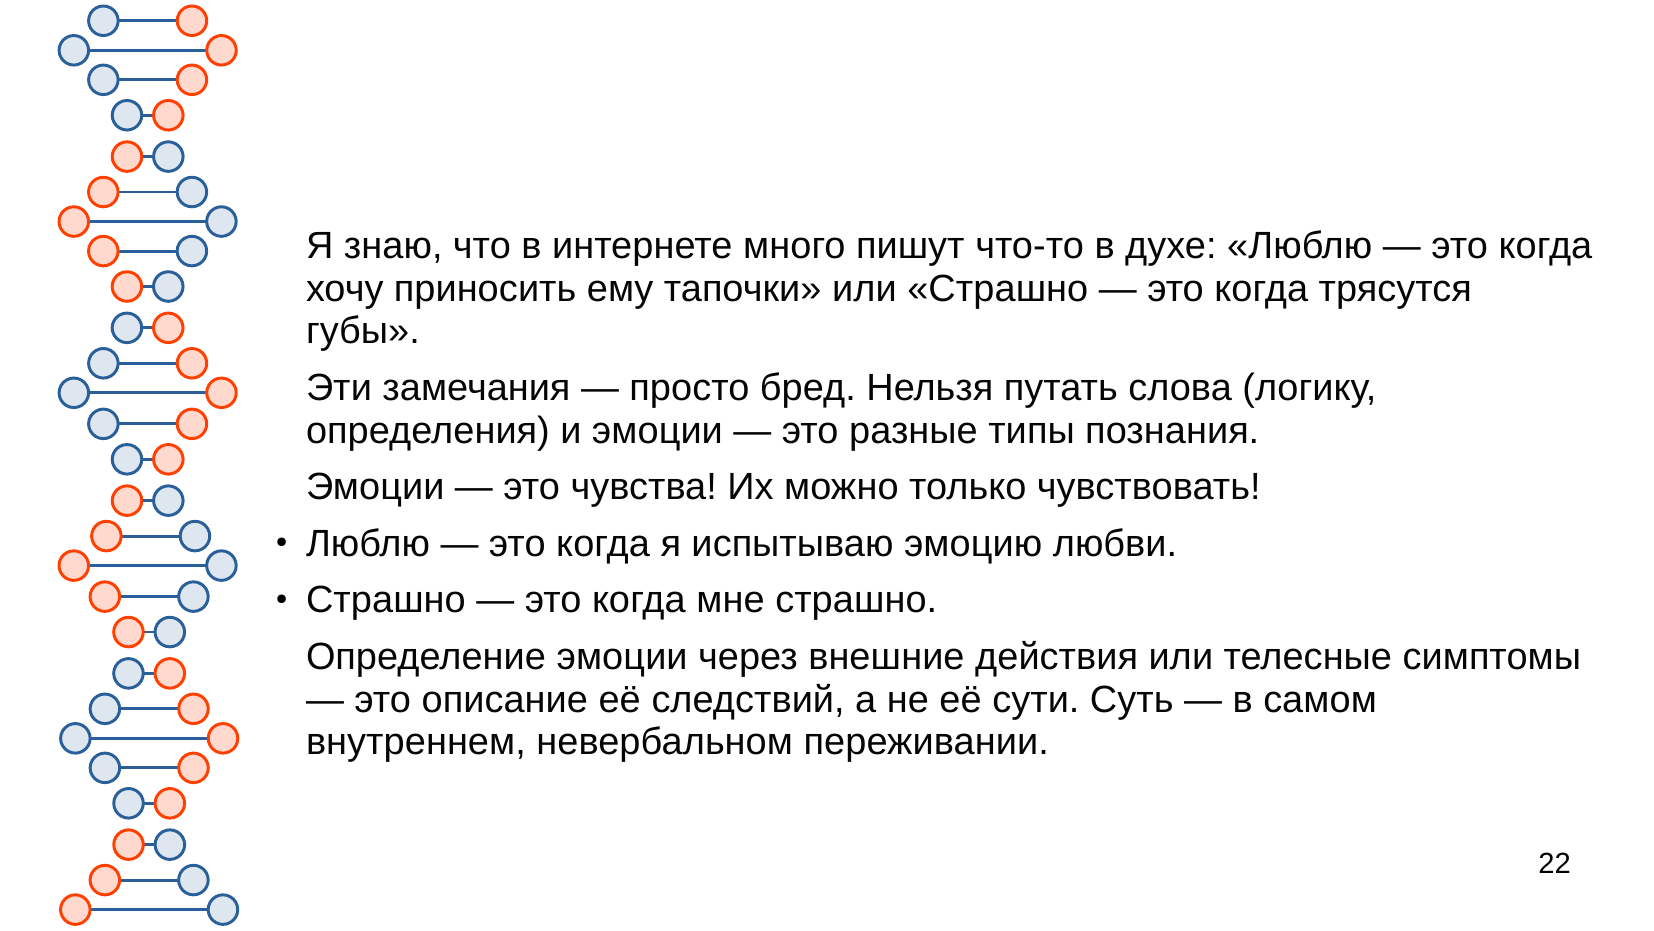

#
Я знаю, что в интернете много пишут что-то в духе: «Люблю — это когда хочу приносить ему тапочки» или «Страшно — это когда трясутся губы».
Эти замечания — просто бред. Нельзя путать слова (логику, определения) и эмоции — это разные типы познания.
Эмоции — это чувства! Их можно только чувствовать!
Люблю — это когда я испытываю эмоцию любви.
Страшно — это когда мне страшно.
Определение эмоции через внешние действия или телесные симптомы — это описание её следствий, а не её сути. Суть — в самом внутреннем, невербальном переживании.
22